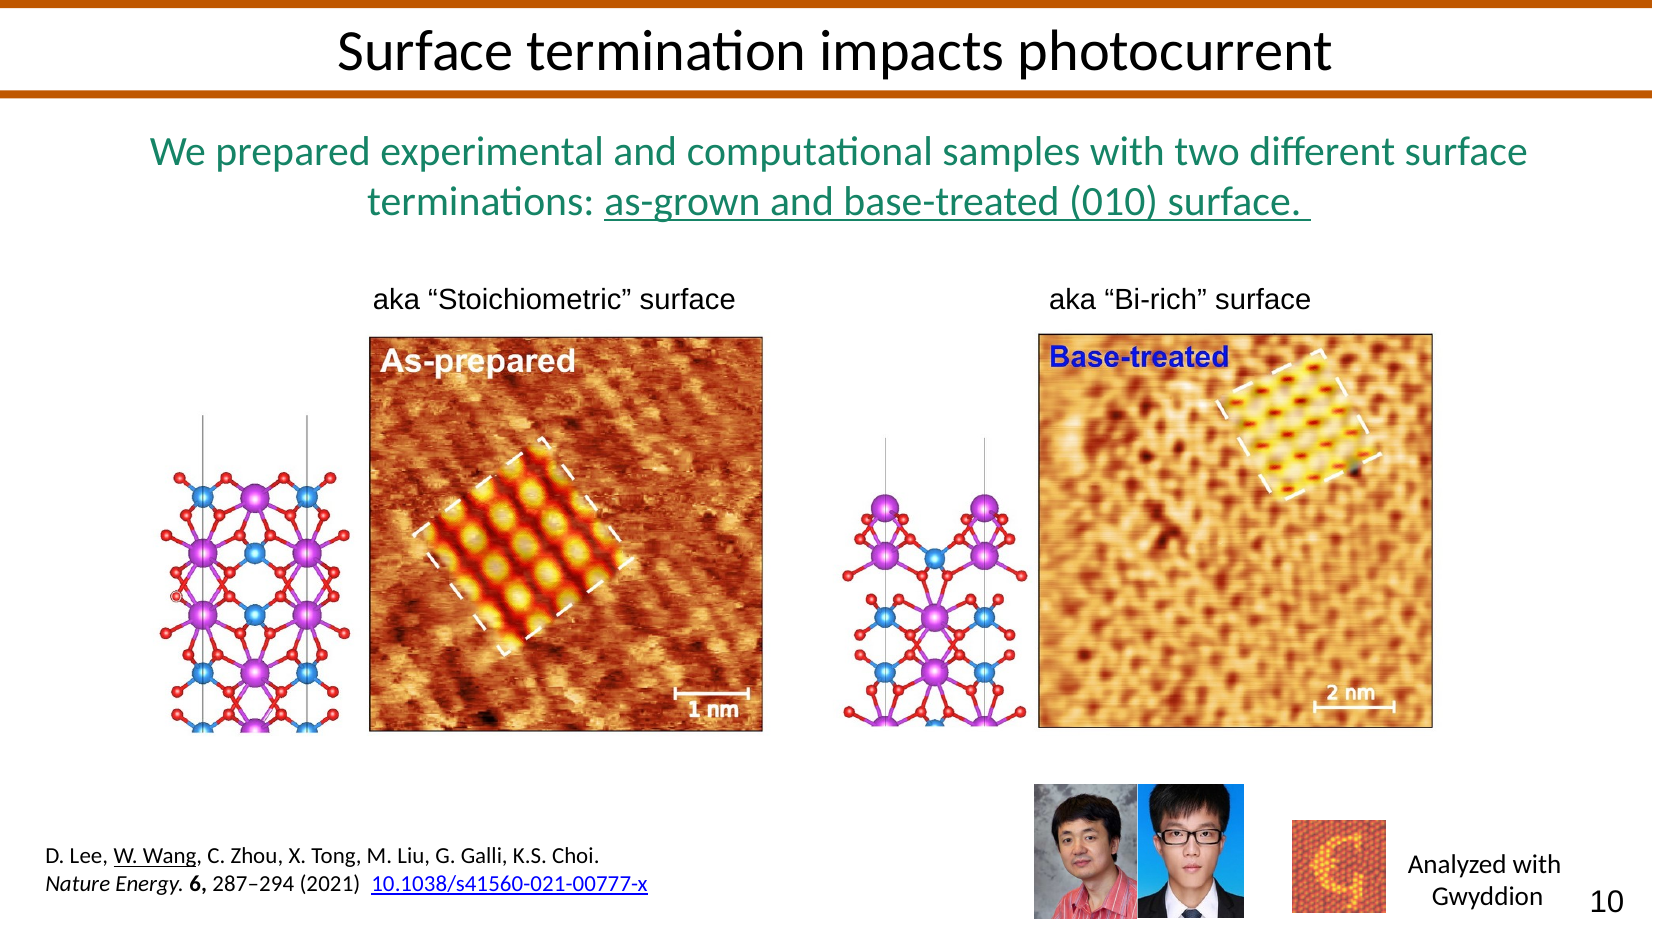

Surface termination impacts photocurrent
We prepared experimental and computational samples with two different surface terminations: as-grown and base-treated (010) surface.
aka “Stoichiometric” surface
aka “Bi-rich” surface
D. Lee, W. Wang, C. Zhou, X. Tong, M. Liu, G. Galli, K.S. Choi.
Nature Energy. 6, 287–294 (2021) 10.1038/s41560-021-00777-x
Analyzed with
Gwyddion
10